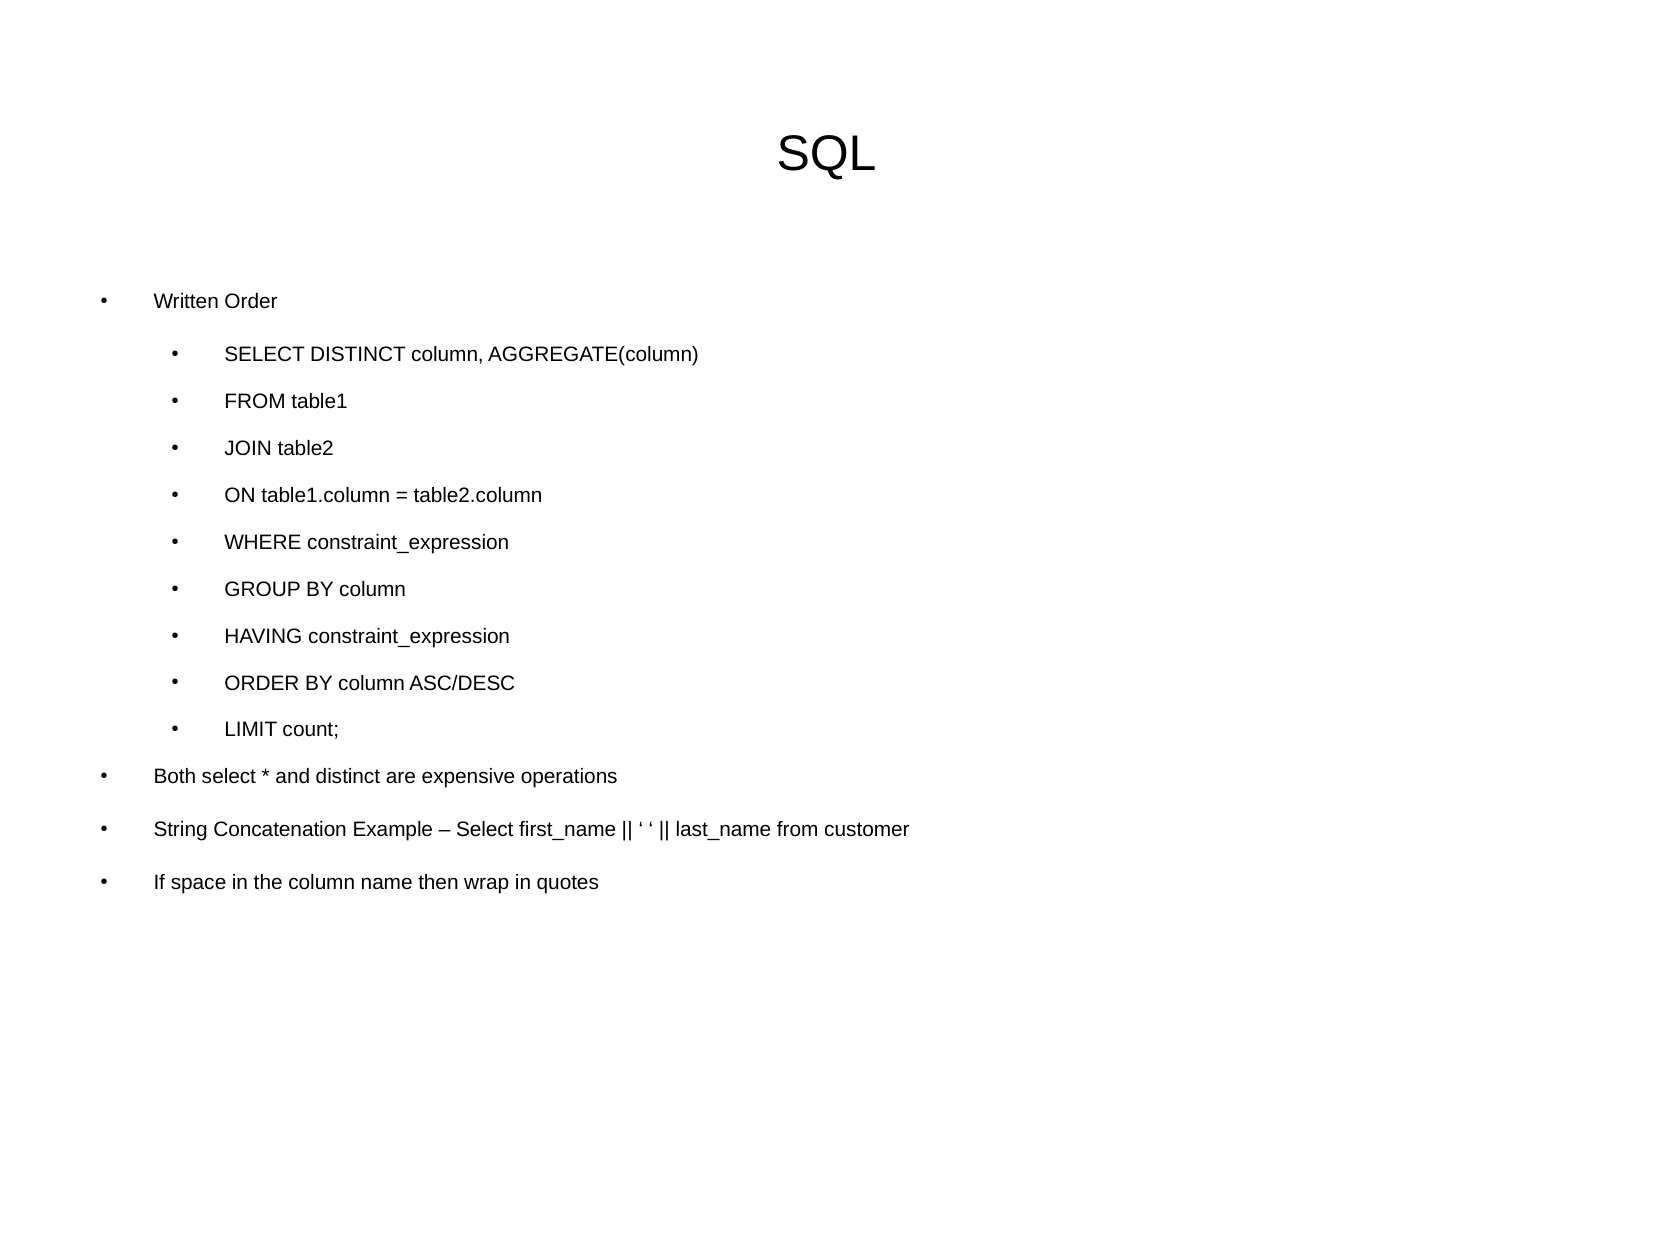

# SQL
Written Order
SELECT DISTINCT column, AGGREGATE(column)
FROM table1
JOIN table2
ON table1.column = table2.column
WHERE constraint_expression
GROUP BY column
HAVING constraint_expression
ORDER BY column ASC/DESC
LIMIT count;
Both select * and distinct are expensive operations
String Concatenation Example – Select first_name || ‘ ‘ || last_name from customer
If space in the column name then wrap in quotes